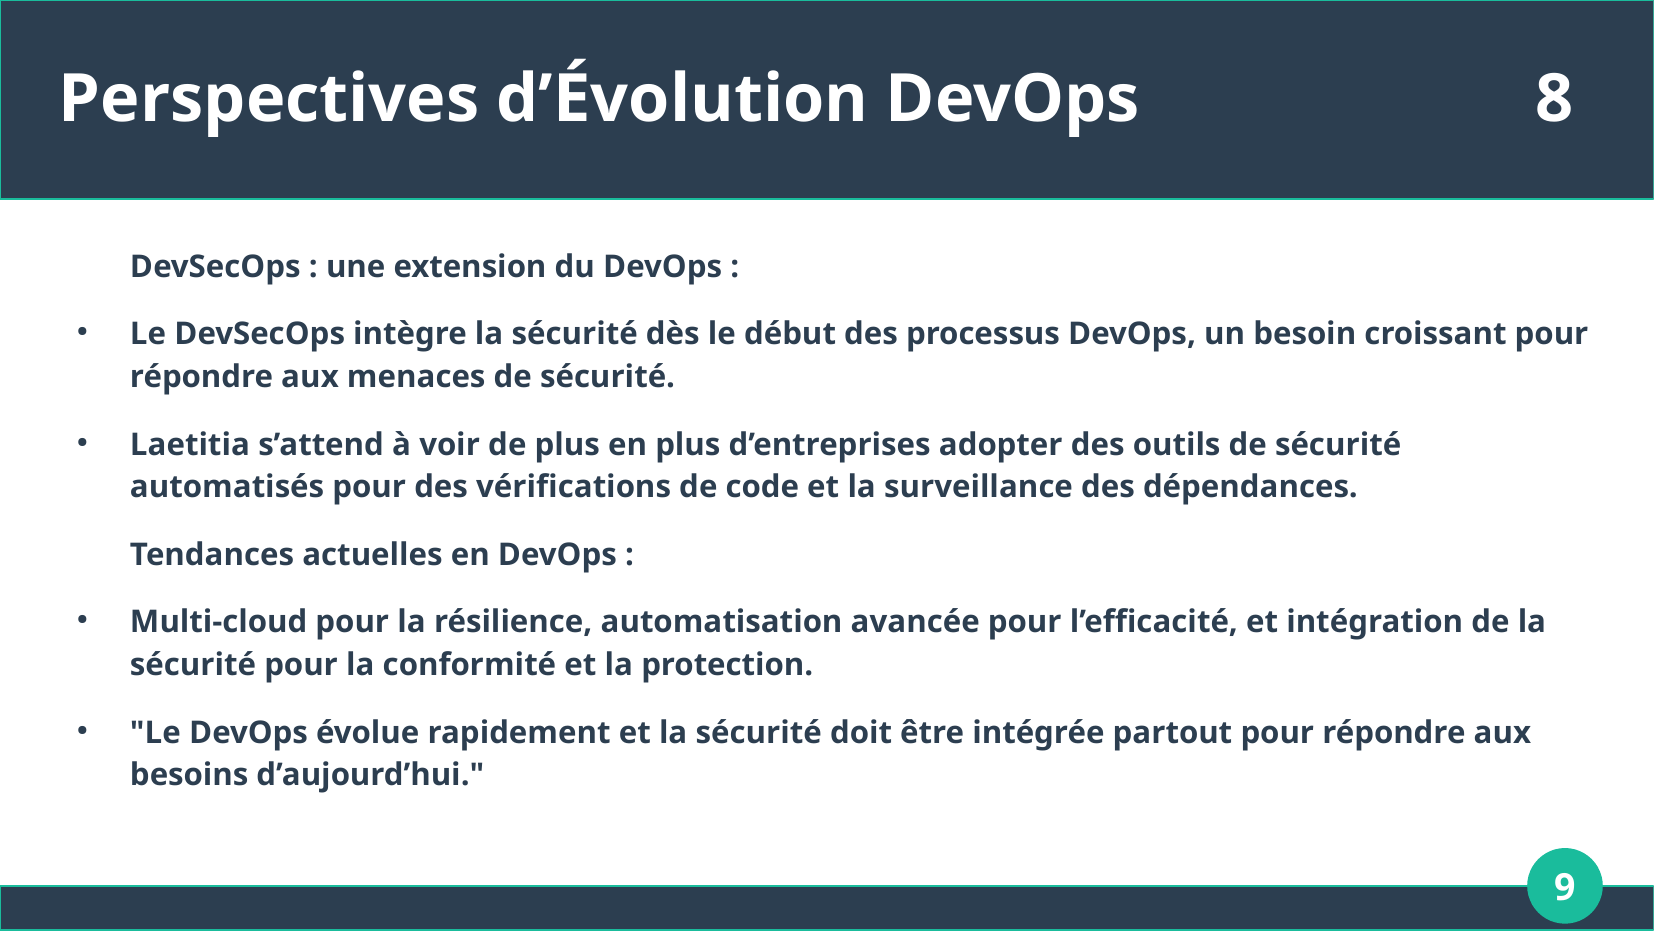

# Perspectives d’Évolution DevOps 8
DevSecOps : une extension du DevOps :
Le DevSecOps intègre la sécurité dès le début des processus DevOps, un besoin croissant pour répondre aux menaces de sécurité.
Laetitia s’attend à voir de plus en plus d’entreprises adopter des outils de sécurité automatisés pour des vérifications de code et la surveillance des dépendances.
Tendances actuelles en DevOps :
Multi-cloud pour la résilience, automatisation avancée pour l’efficacité, et intégration de la sécurité pour la conformité et la protection.
"Le DevOps évolue rapidement et la sécurité doit être intégrée partout pour répondre aux besoins d’aujourd’hui."
9